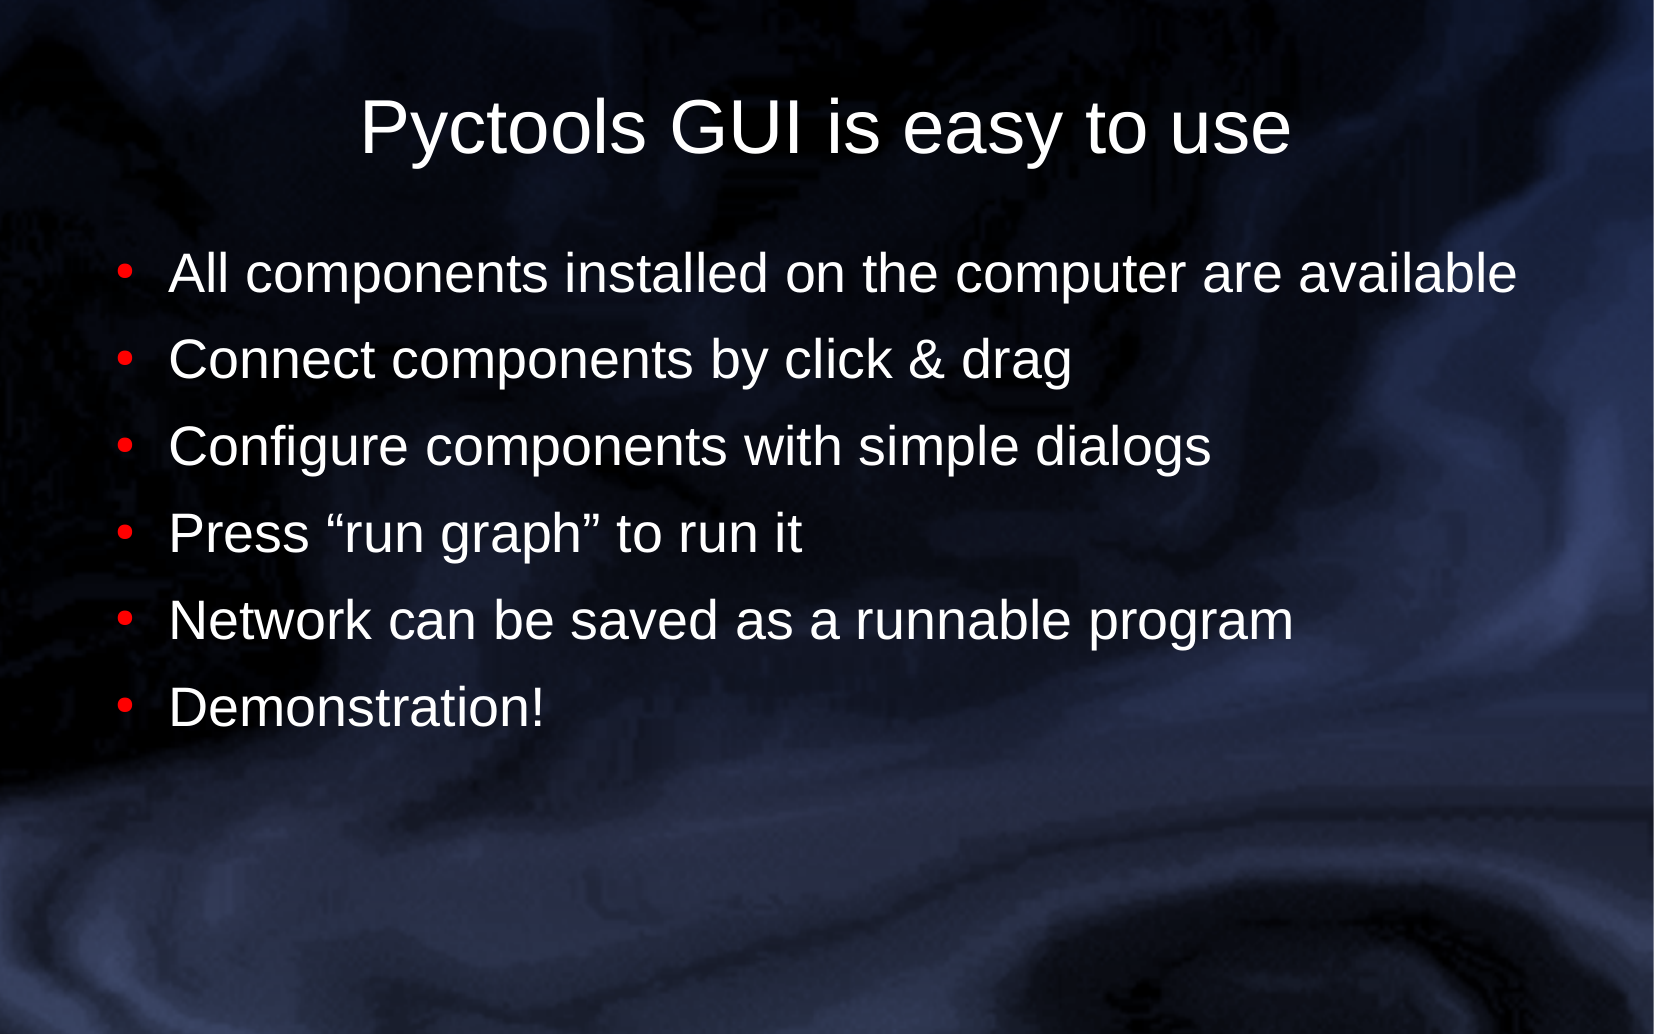

# Pyctools GUI is easy to use
All components installed on the computer are available
Connect components by click & drag
Configure components with simple dialogs
Press “run graph” to run it
Network can be saved as a runnable program
Demonstration!